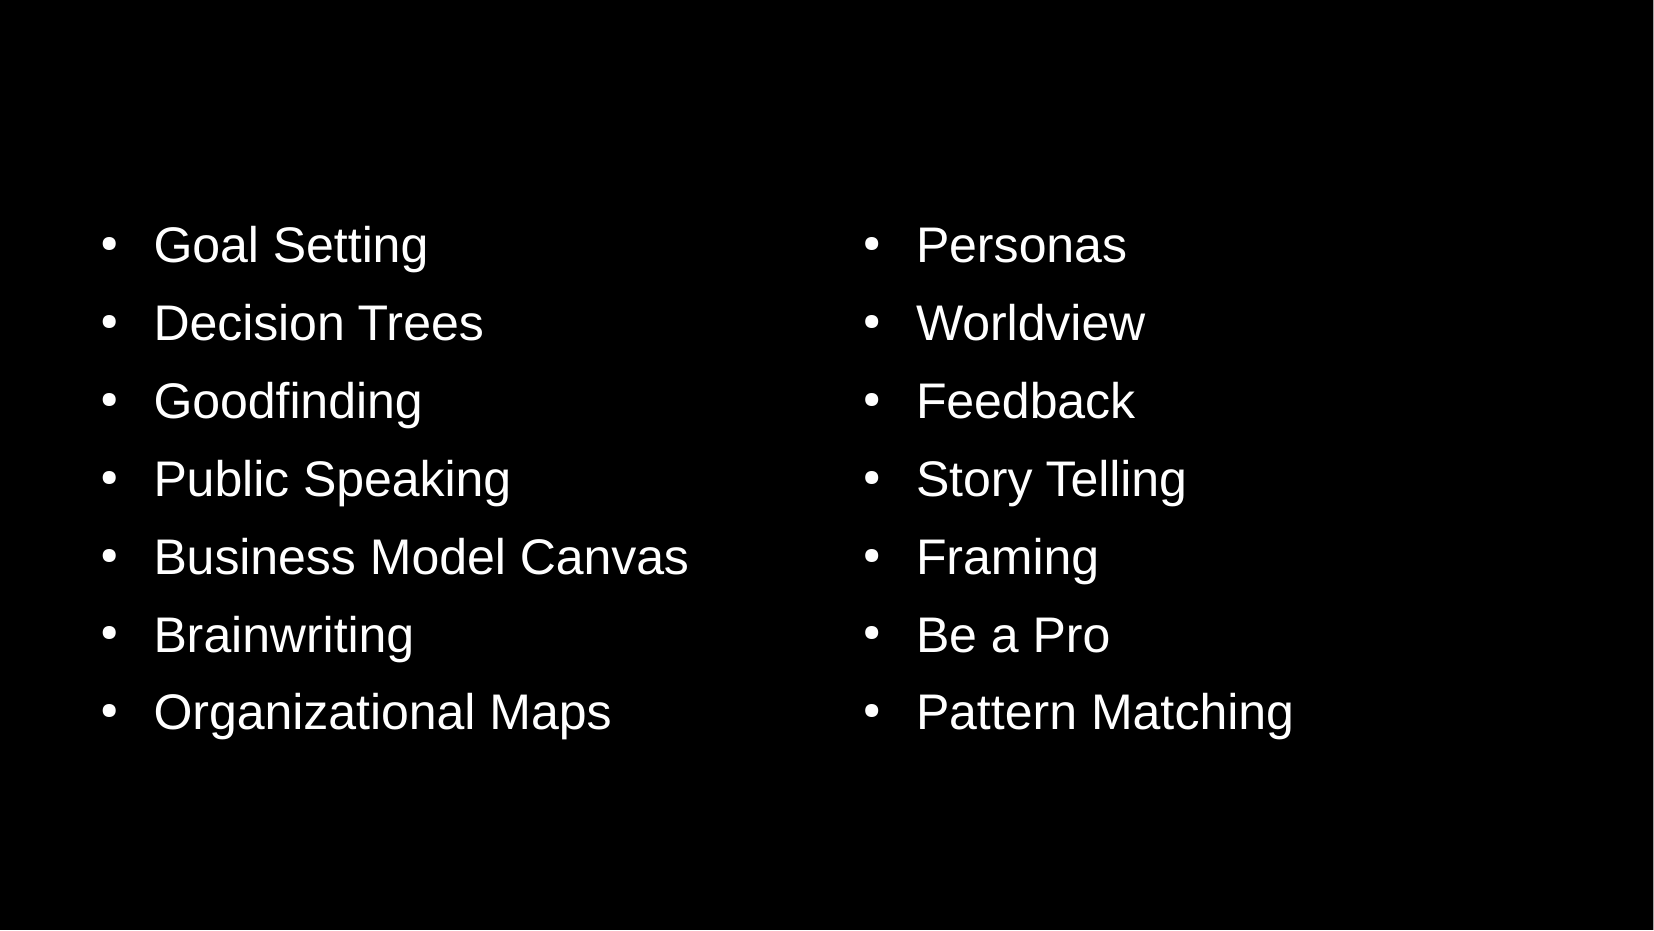

# Goal Setting
Decision Trees
Goodfinding
Public Speaking
Business Model Canvas
Brainwriting
Organizational Maps
Personas
Worldview
Feedback
Story Telling
Framing
Be a Pro
Pattern Matching